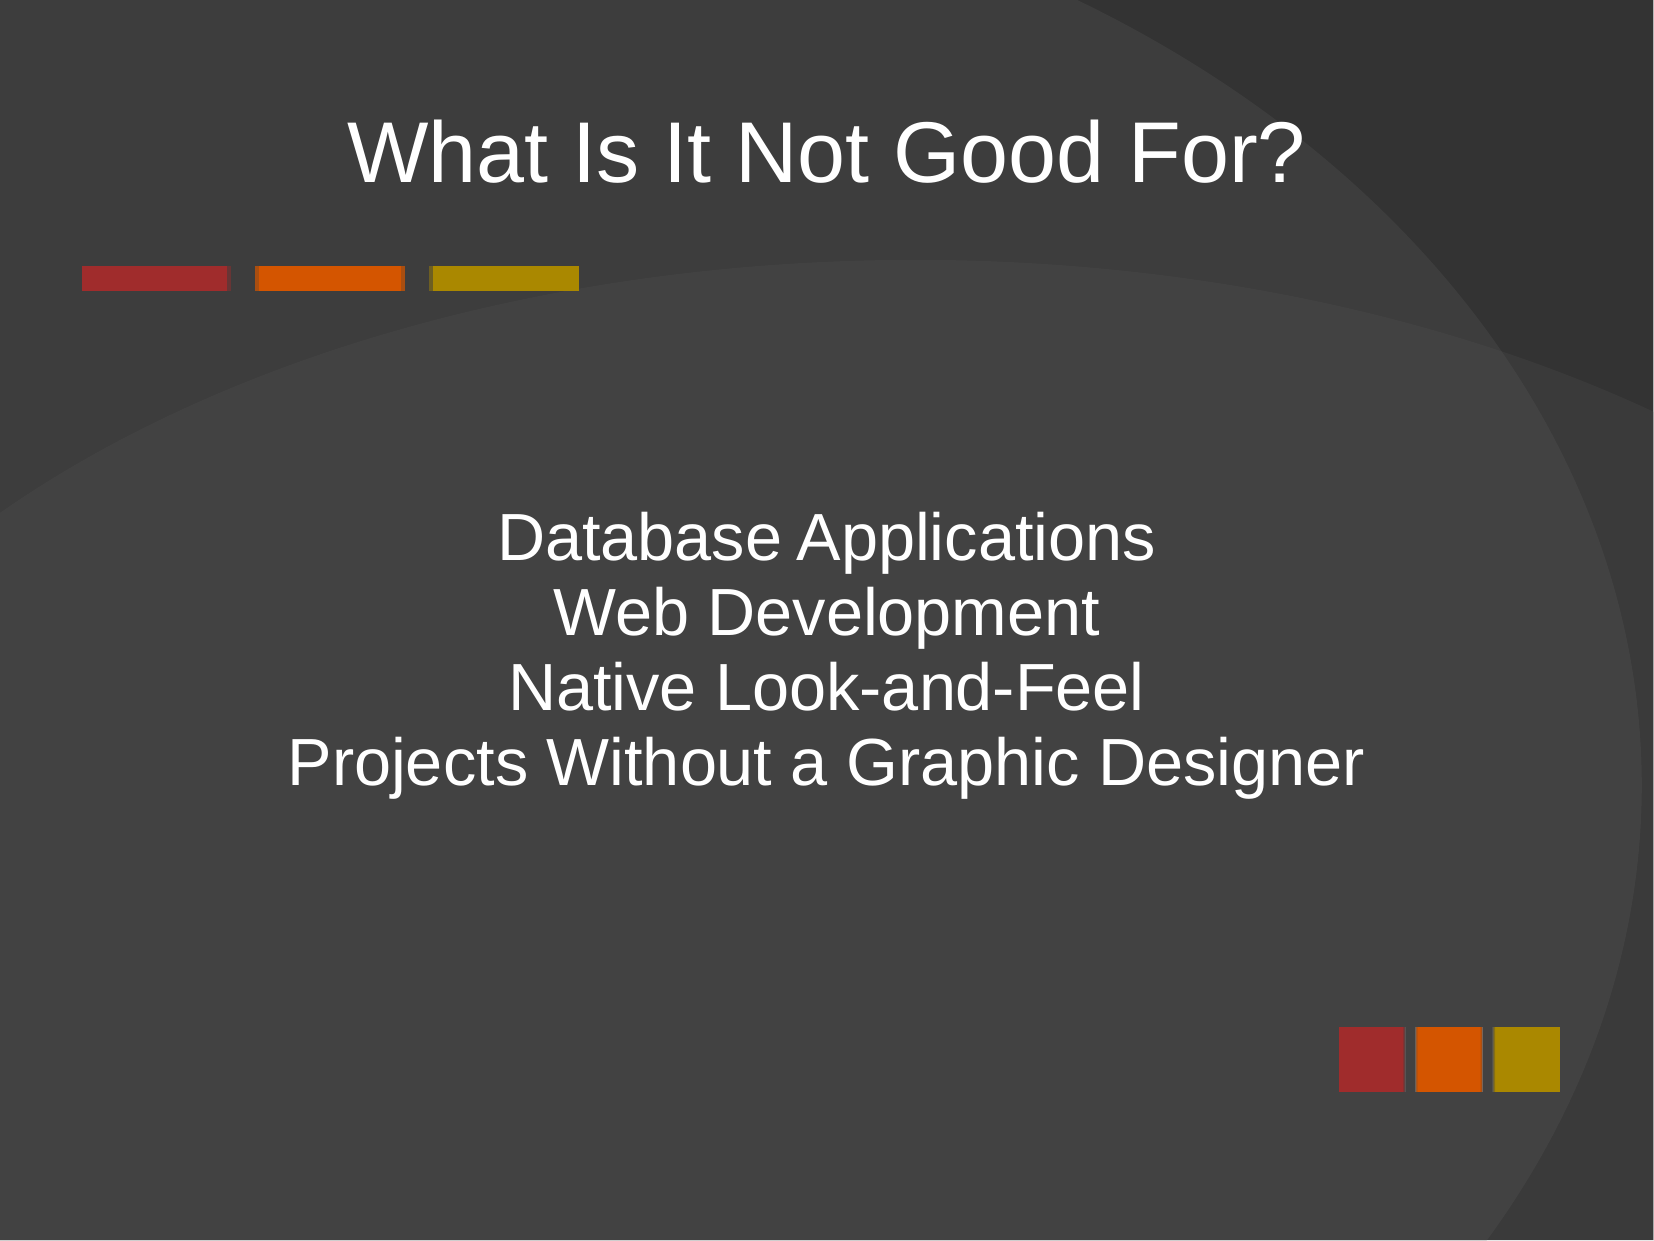

# What Is It Not Good For?
Database Applications
Web Development
Native Look-and-Feel
Projects Without a Graphic Designer